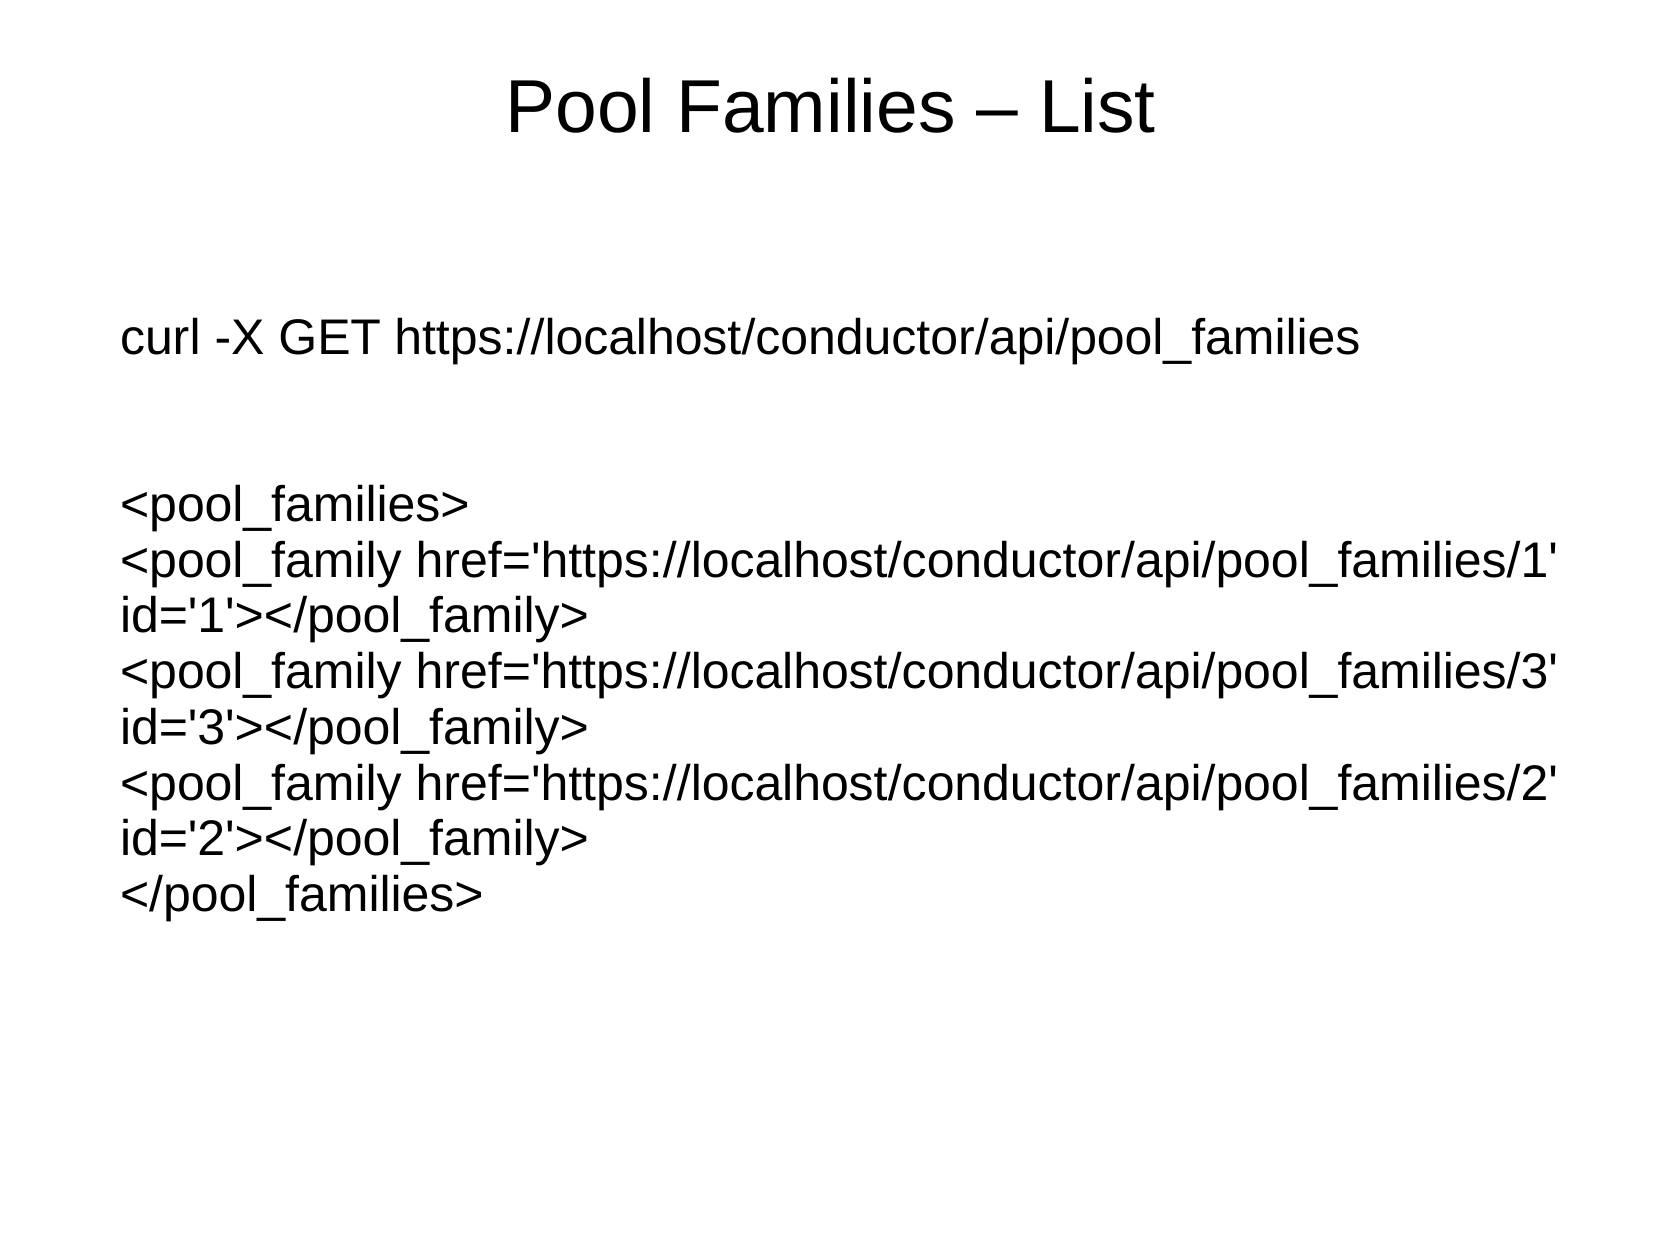

# Pool Families – List
curl -X GET https://localhost/conductor/api/pool_families
<pool_families>
<pool_family href='https://localhost/conductor/api/pool_families/1' id='1'></pool_family>
<pool_family href='https://localhost/conductor/api/pool_families/3' id='3'></pool_family>
<pool_family href='https://localhost/conductor/api/pool_families/2' id='2'></pool_family>
</pool_families>